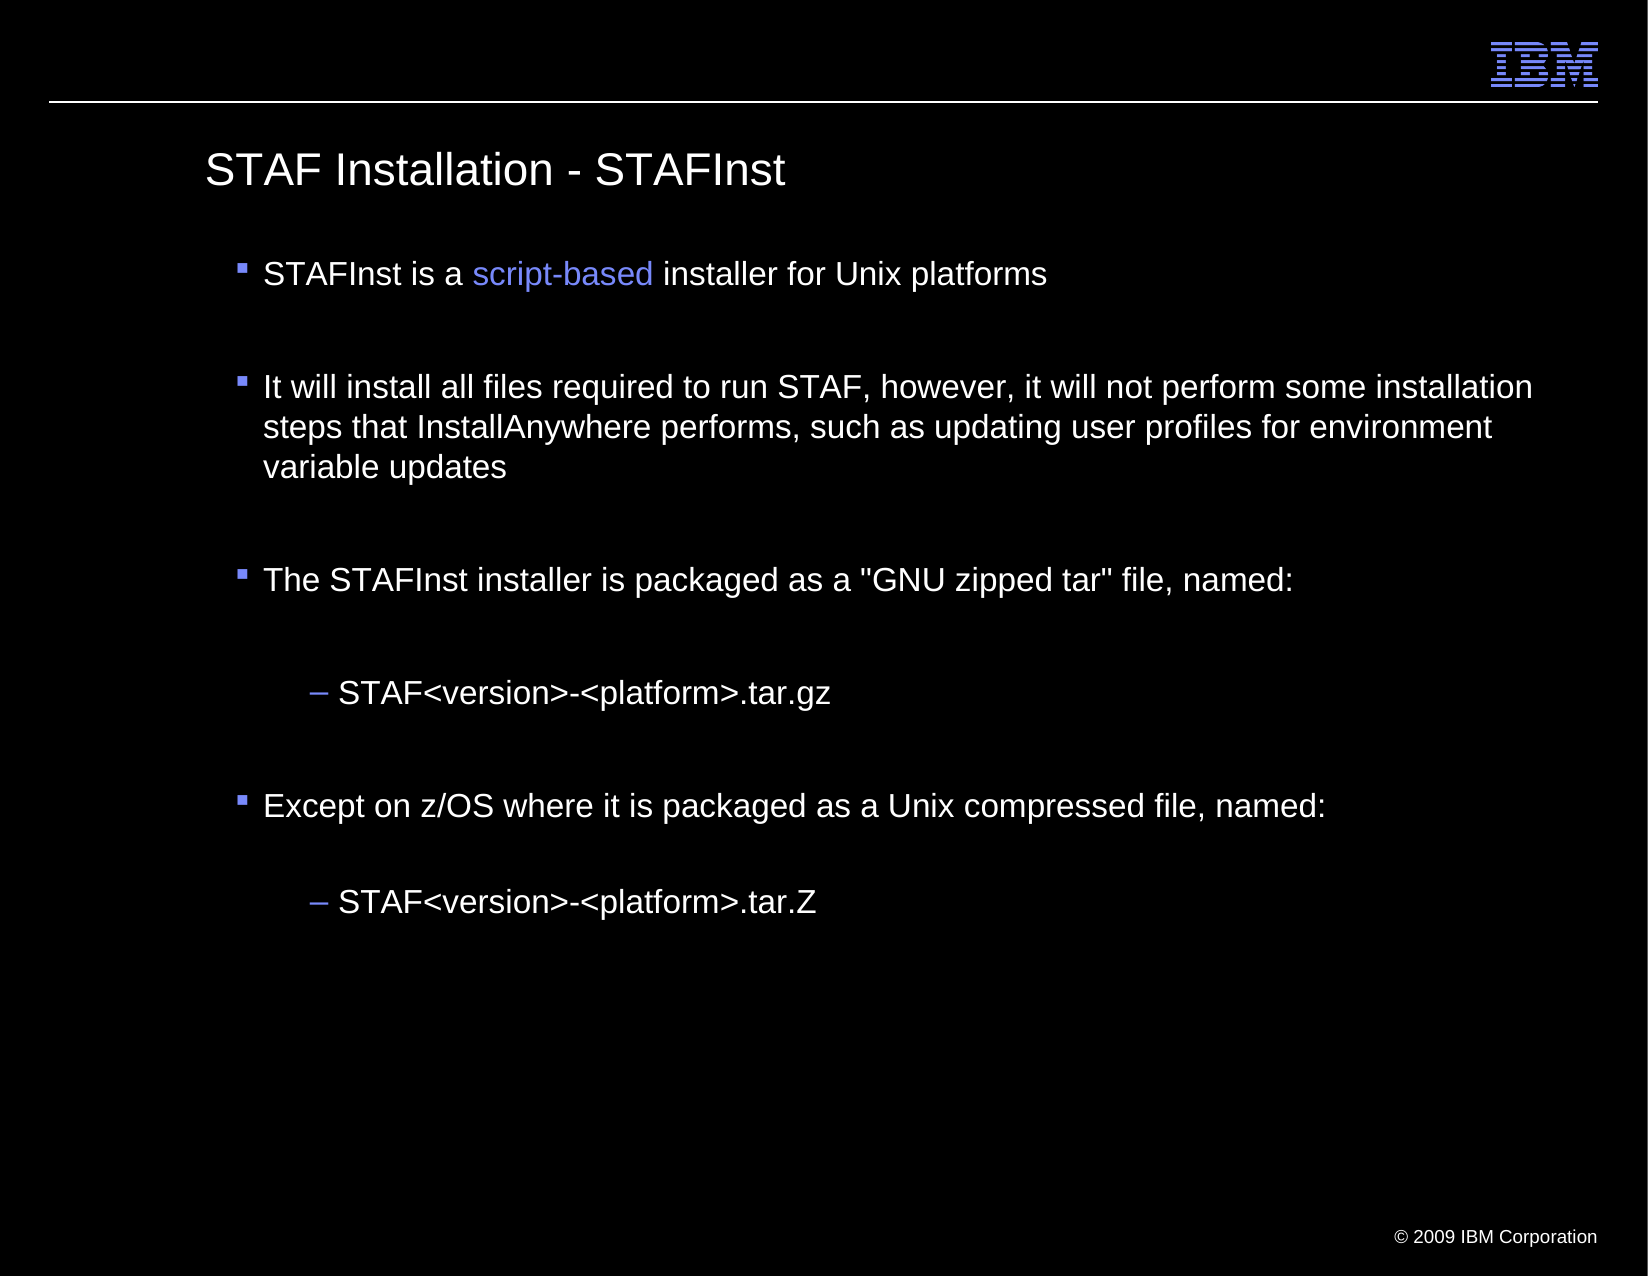

# STAF Installation - STAFInst
STAFInst is a script-based installer for Unix platforms
It will install all files required to run STAF, however, it will not perform some installation steps that InstallAnywhere performs, such as updating user profiles for environment variable updates
The STAFInst installer is packaged as a "GNU zipped tar" file, named:
STAF<version>-<platform>.tar.gz
Except on z/OS where it is packaged as a Unix compressed file, named:
STAF<version>-<platform>.tar.Z